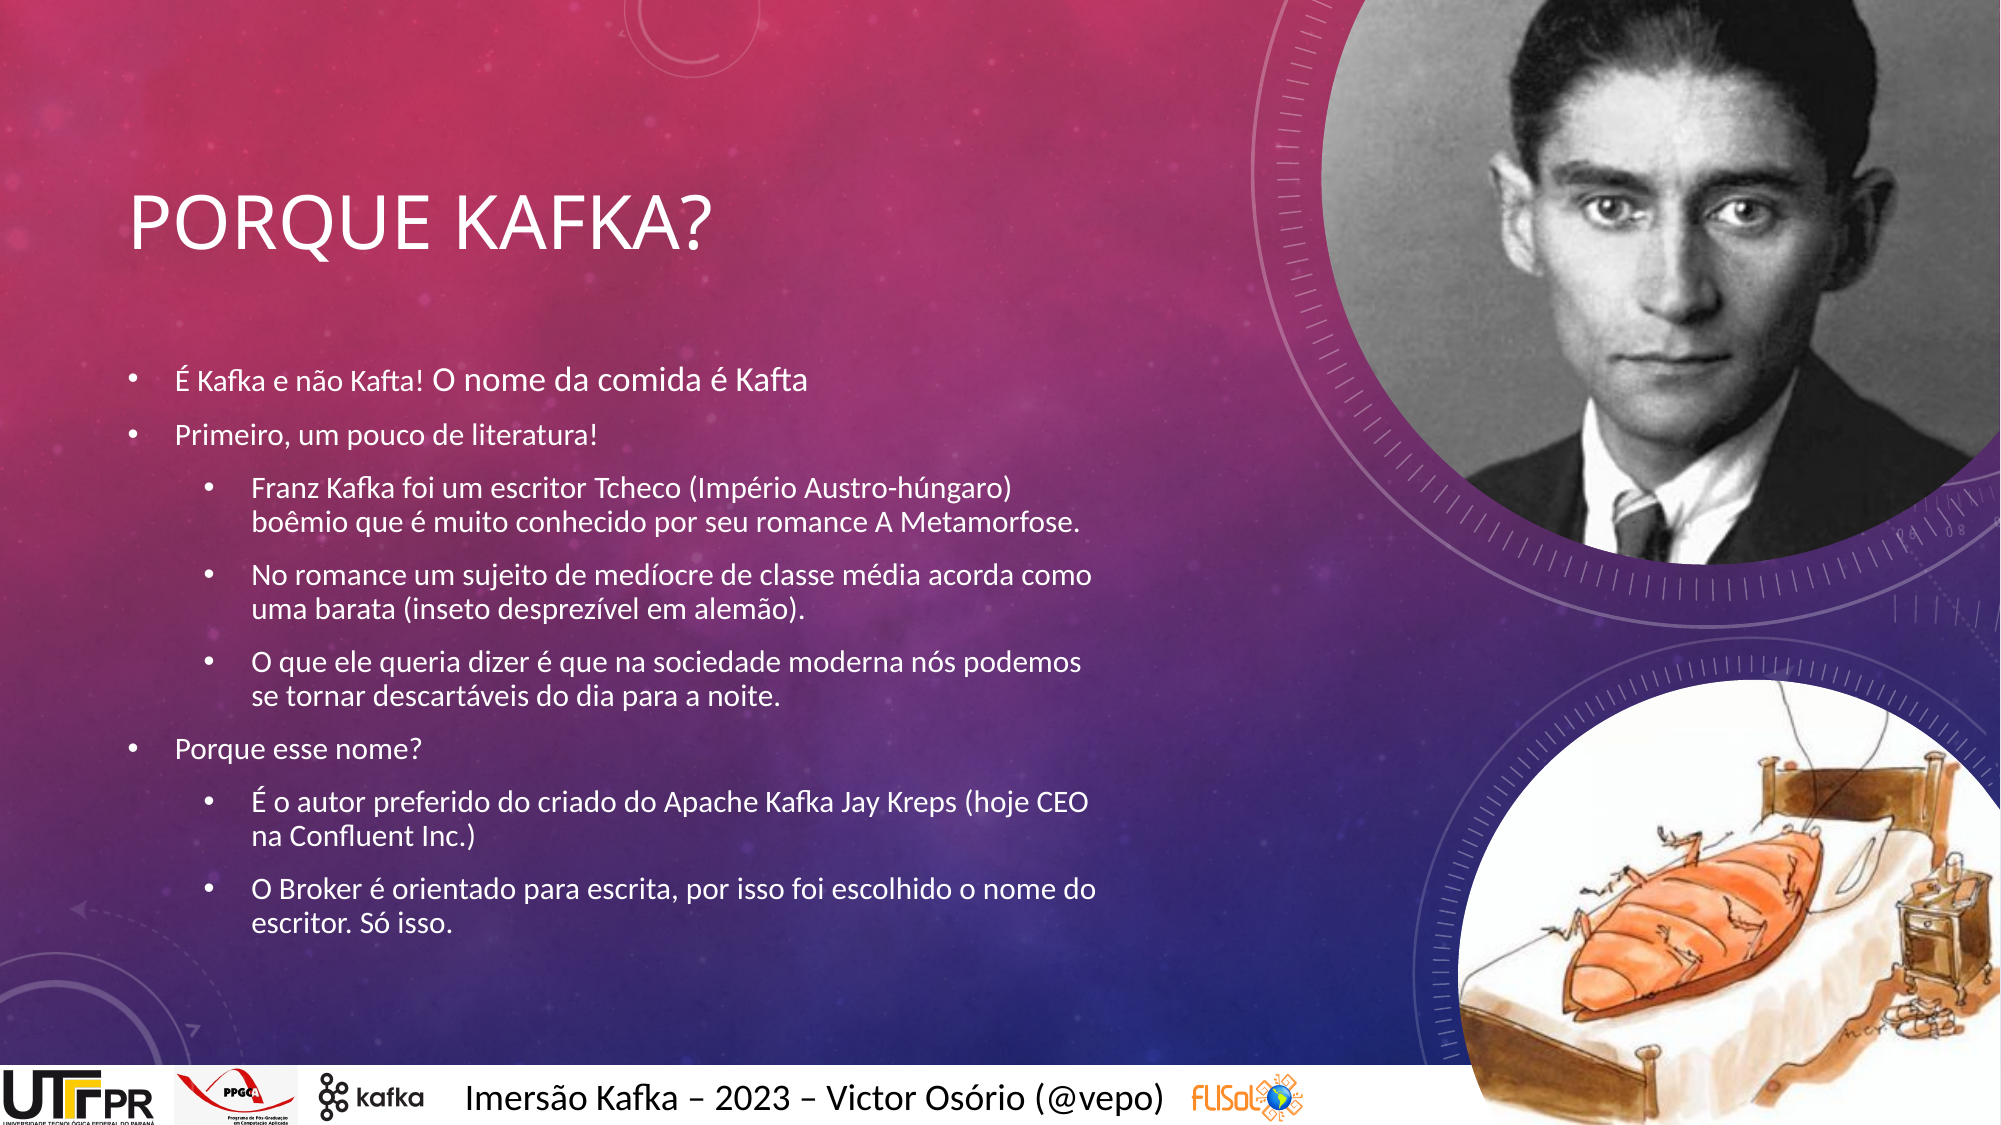

# Porque kafka?
É Kafka e não Kafta! O nome da comida é Kafta
Primeiro, um pouco de literatura!
Franz Kafka foi um escritor Tcheco (Império Austro-húngaro) boêmio que é muito conhecido por seu romance A Metamorfose.
No romance um sujeito de medíocre de classe média acorda como uma barata (inseto desprezível em alemão).
O que ele queria dizer é que na sociedade moderna nós podemos se tornar descartáveis do dia para a noite.
Porque esse nome?
É o autor preferido do criado do Apache Kafka Jay Kreps (hoje CEO na Confluent Inc.)
O Broker é orientado para escrita, por isso foi escolhido o nome do escritor. Só isso.